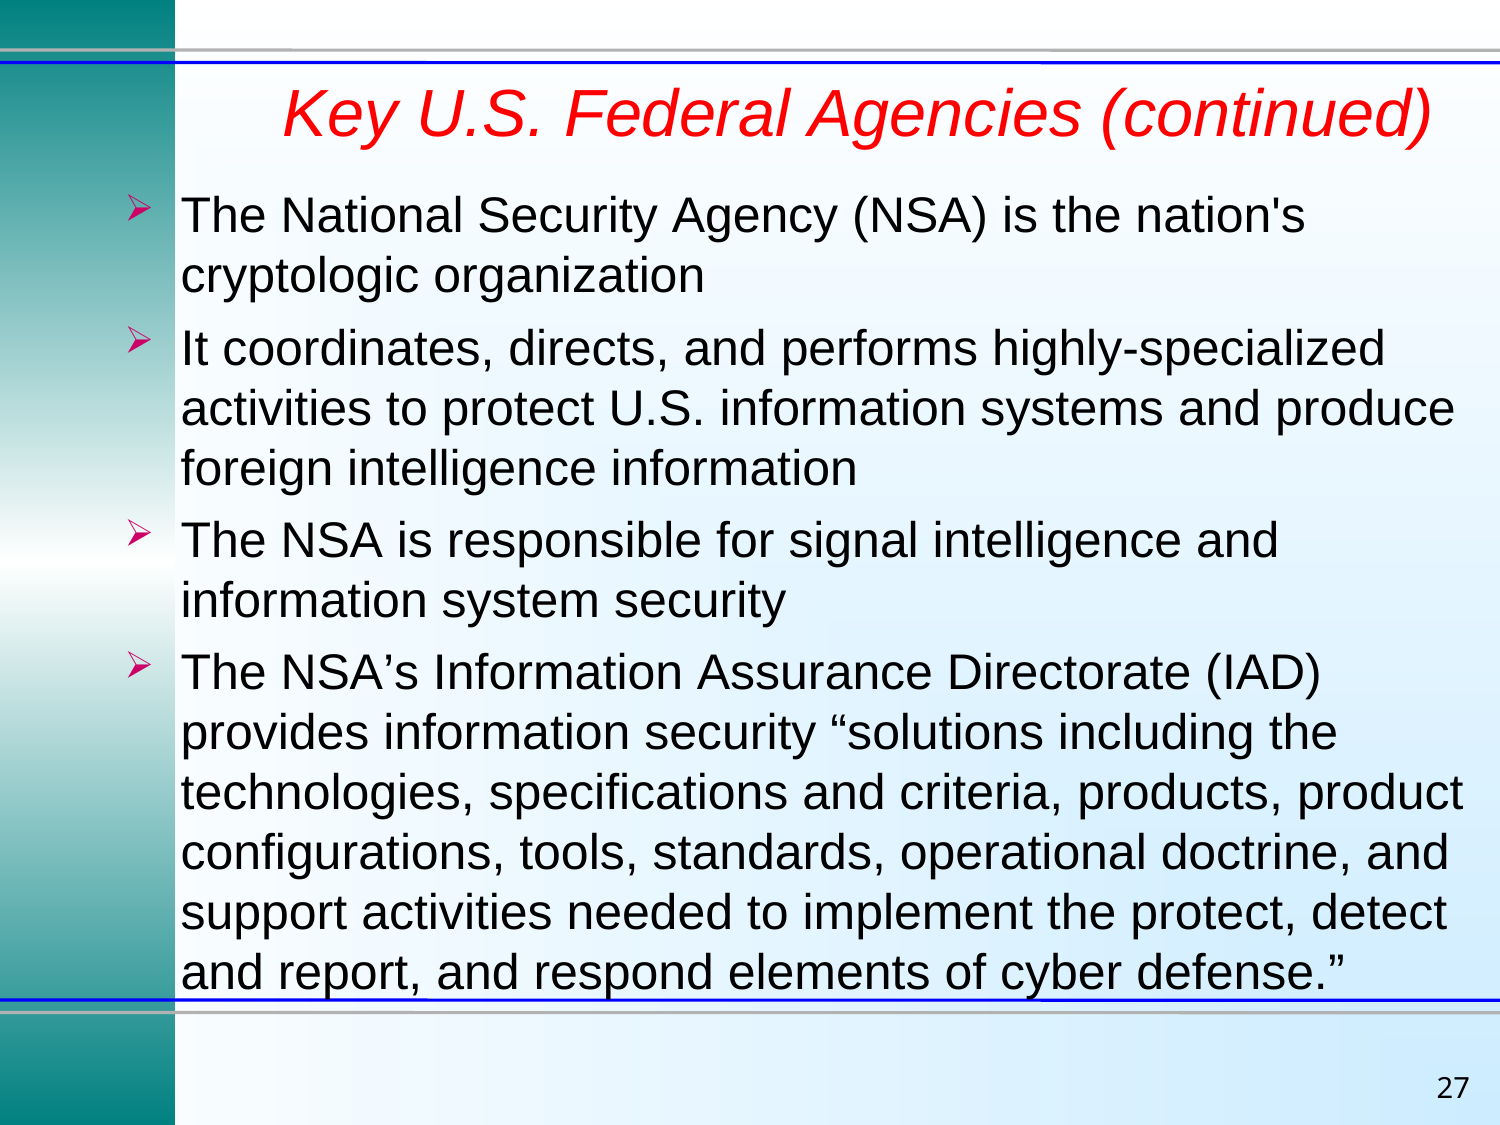

Key U.S. Federal Agencies (continued)
The National Security Agency (NSA) is the nation's cryptologic organization
It coordinates, directs, and performs highly-specialized activities to protect U.S. information systems and produce foreign intelligence information
The NSA is responsible for signal intelligence and information system security
The NSA’s Information Assurance Directorate (IAD) provides information security “solutions including the technologies, specifications and criteria, products, product configurations, tools, standards, operational doctrine, and support activities needed to implement the protect, detect and report, and respond elements of cyber defense.”